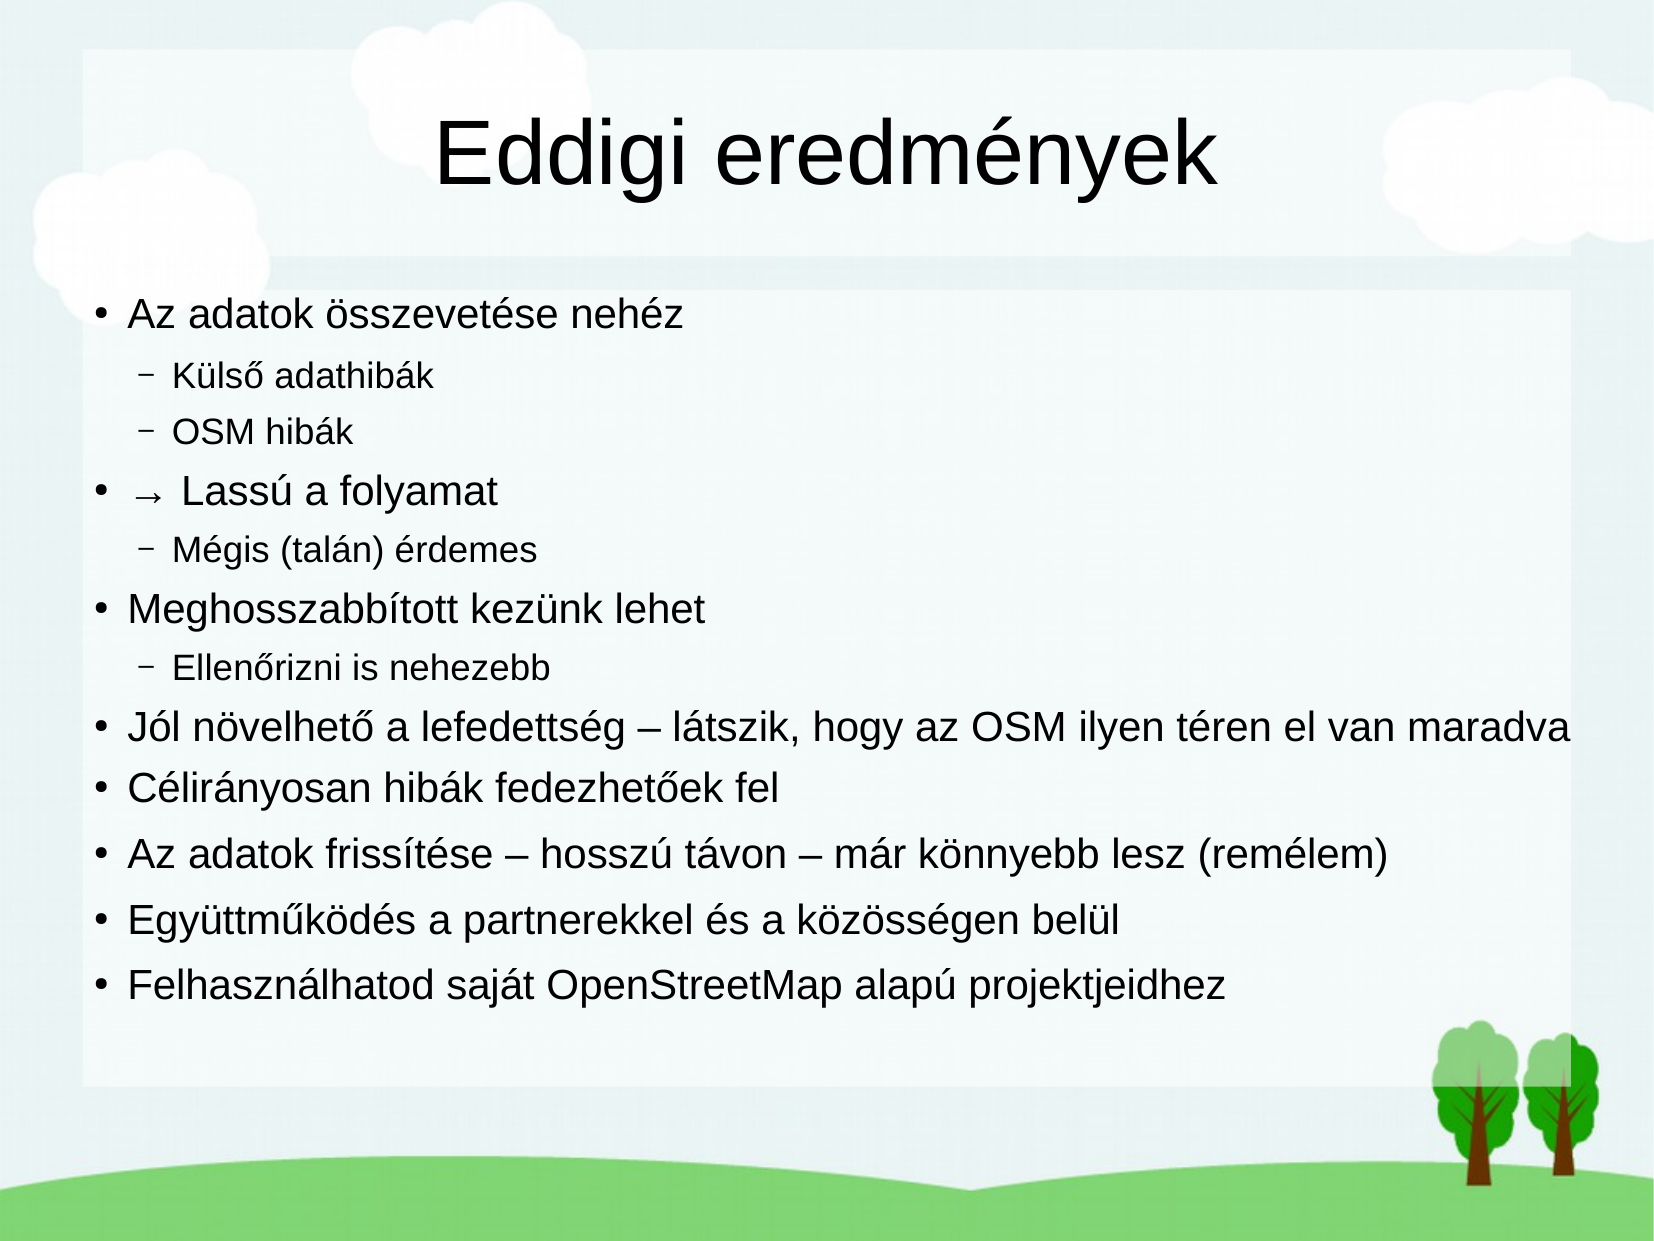

# Eddigi eredmények
Az adatok összevetése nehéz
Külső adathibák
OSM hibák
→ Lassú a folyamat
Mégis (talán) érdemes
Meghosszabbított kezünk lehet
Ellenőrizni is nehezebb
Jól növelhető a lefedettség – látszik, hogy az OSM ilyen téren el van maradva
Célirányosan hibák fedezhetőek fel
Az adatok frissítése – hosszú távon – már könnyebb lesz (remélem)
Együttműködés a partnerekkel és a közösségen belül
Felhasználhatod saját OpenStreetMap alapú projektjeidhez